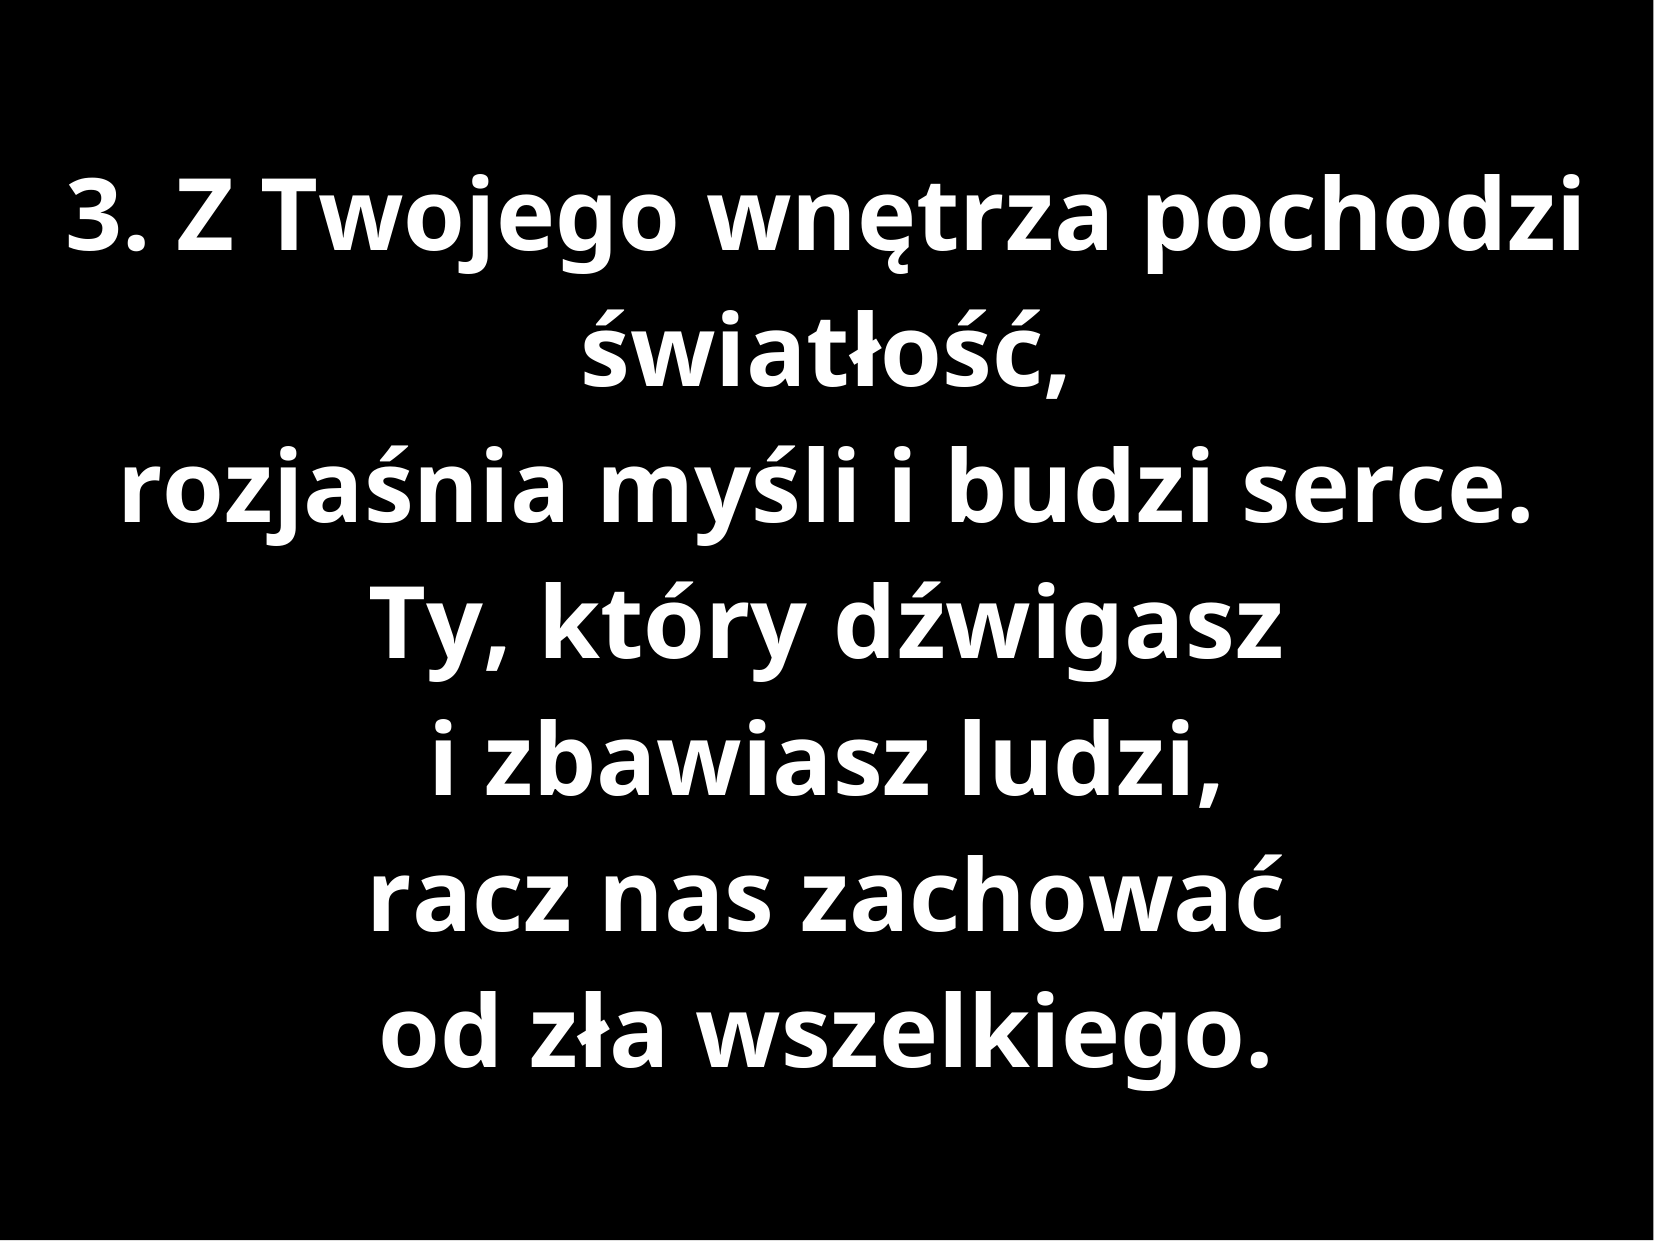

# 3. Z Twojego wnętrza pochodzi światłość, rozjaśnia myśli i budzi serce. Ty, który dźwigasz i zbawiasz ludzi, racz nas zachować od zła wszelkiego.